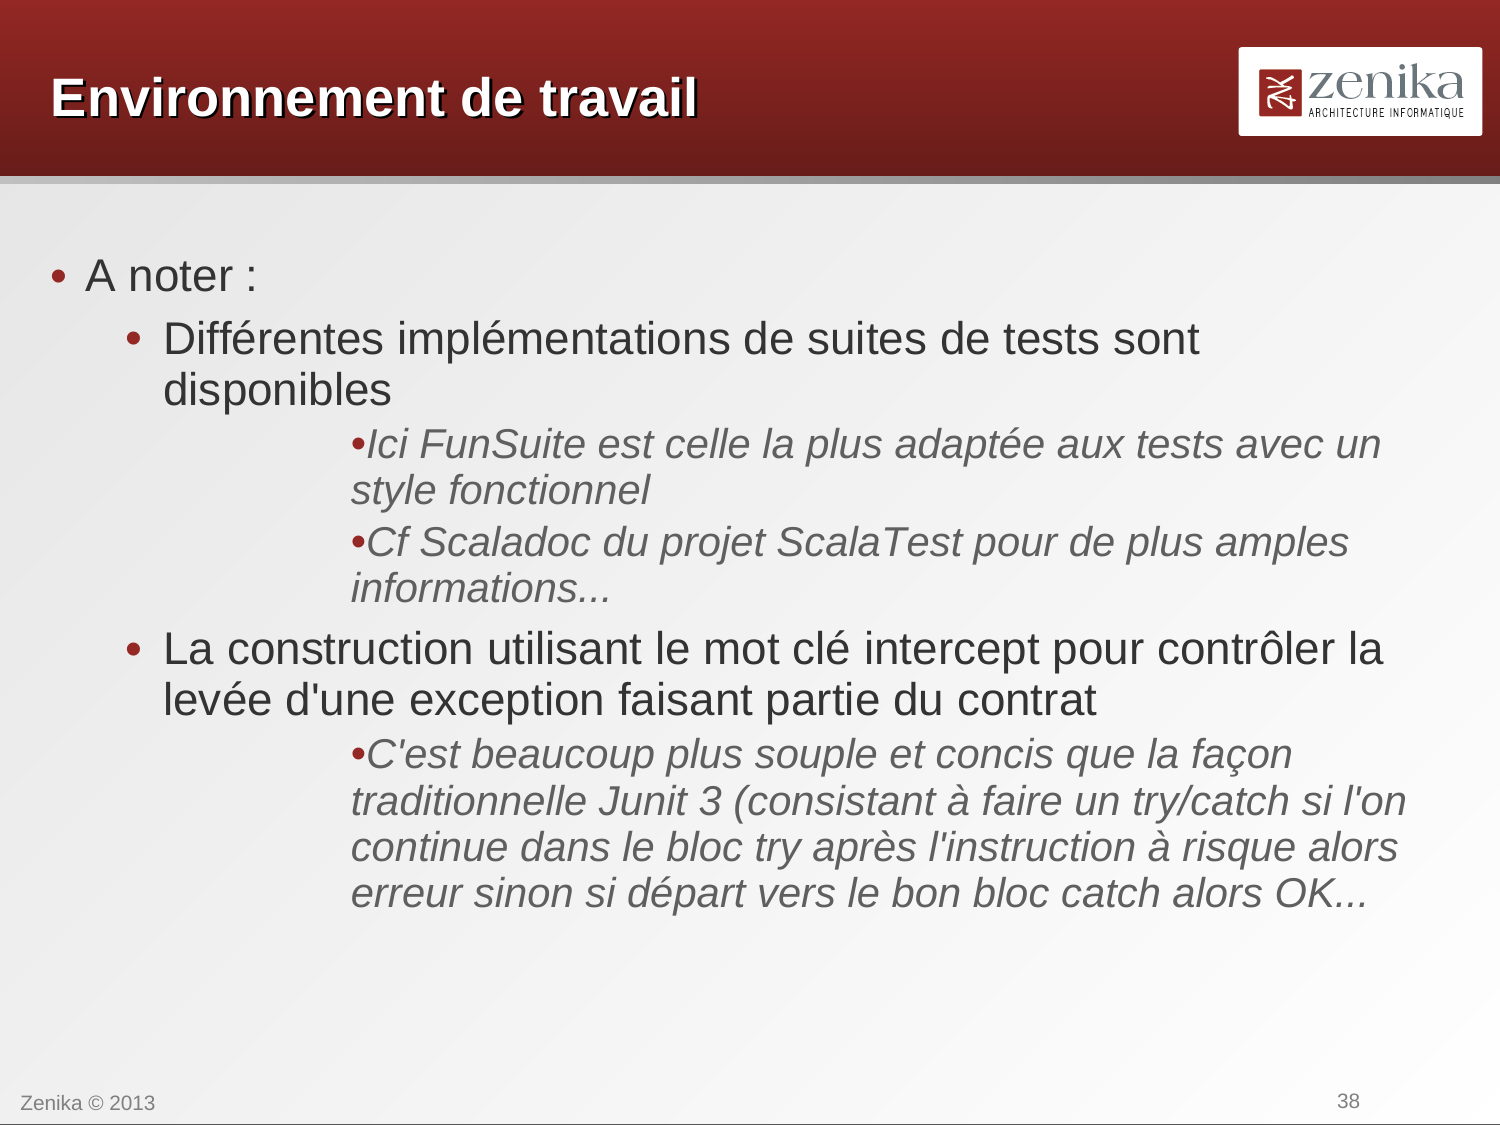

# Environnement de travail
A noter :
Différentes implémentations de suites de tests sont disponibles
Ici FunSuite est celle la plus adaptée aux tests avec un style fonctionnel
Cf Scaladoc du projet ScalaTest pour de plus amples informations...
La construction utilisant le mot clé intercept pour contrôler la levée d'une exception faisant partie du contrat
C'est beaucoup plus souple et concis que la façon traditionnelle Junit 3 (consistant à faire un try/catch si l'on continue dans le bloc try après l'instruction à risque alors erreur sinon si départ vers le bon bloc catch alors OK...